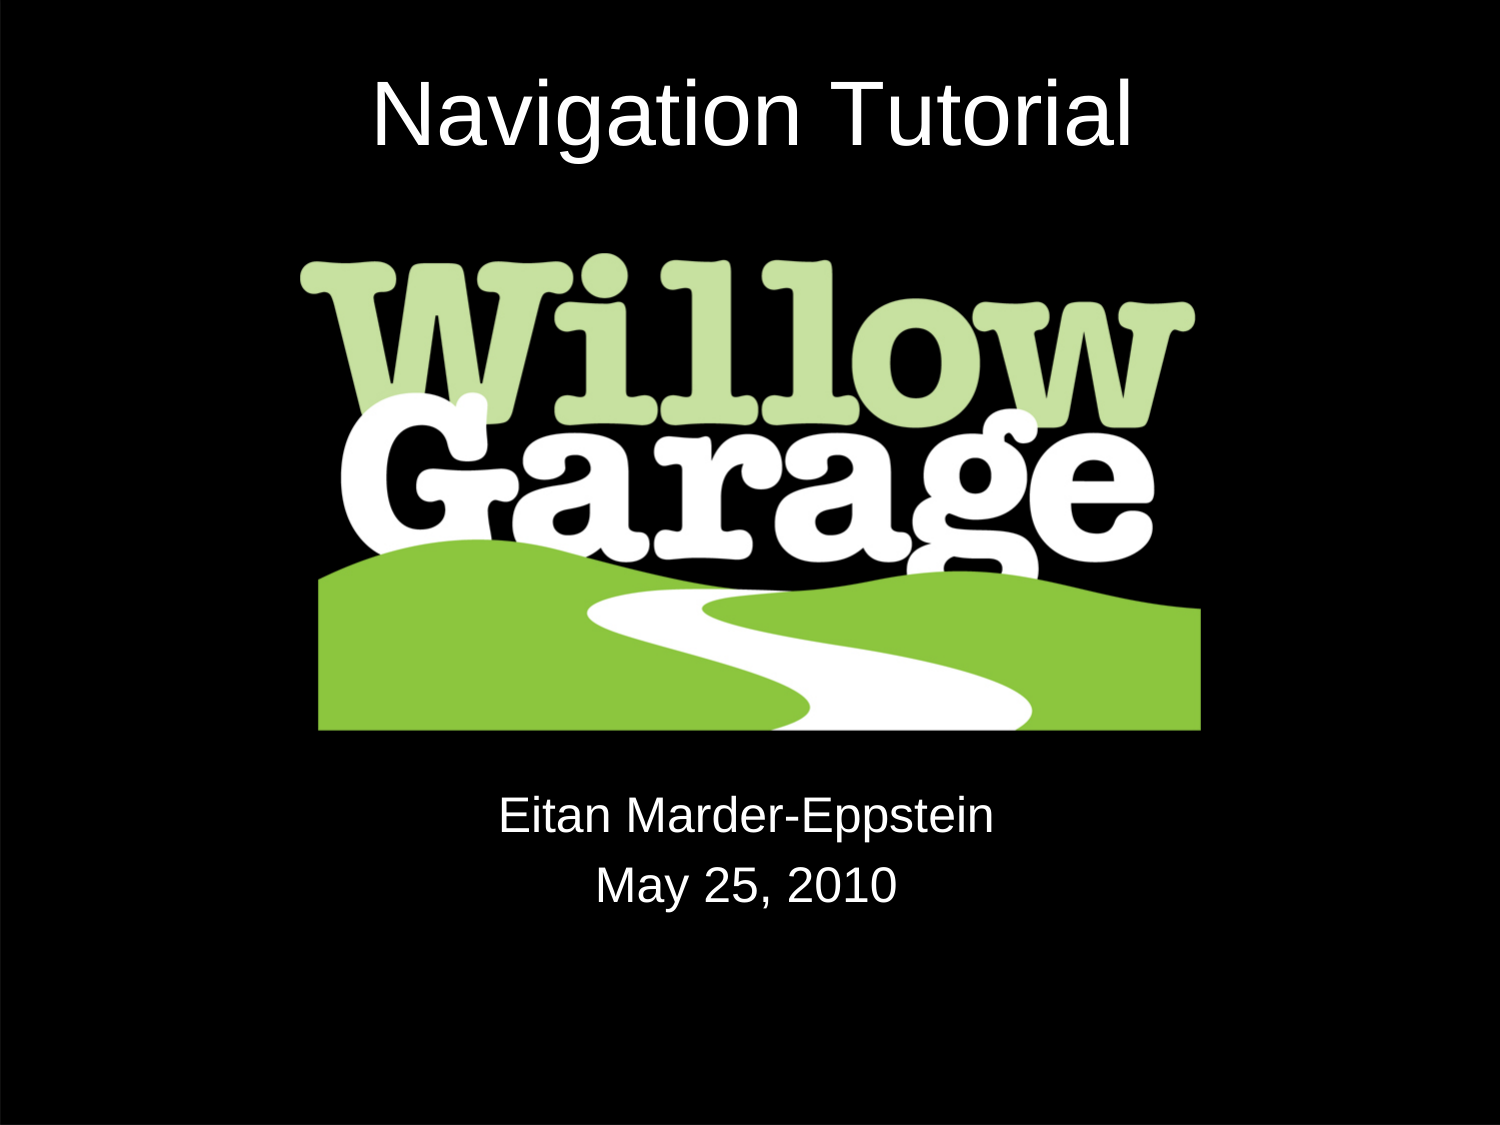

Navigation Tutorial
# Eitan Marder-Eppstein
May 25, 2010